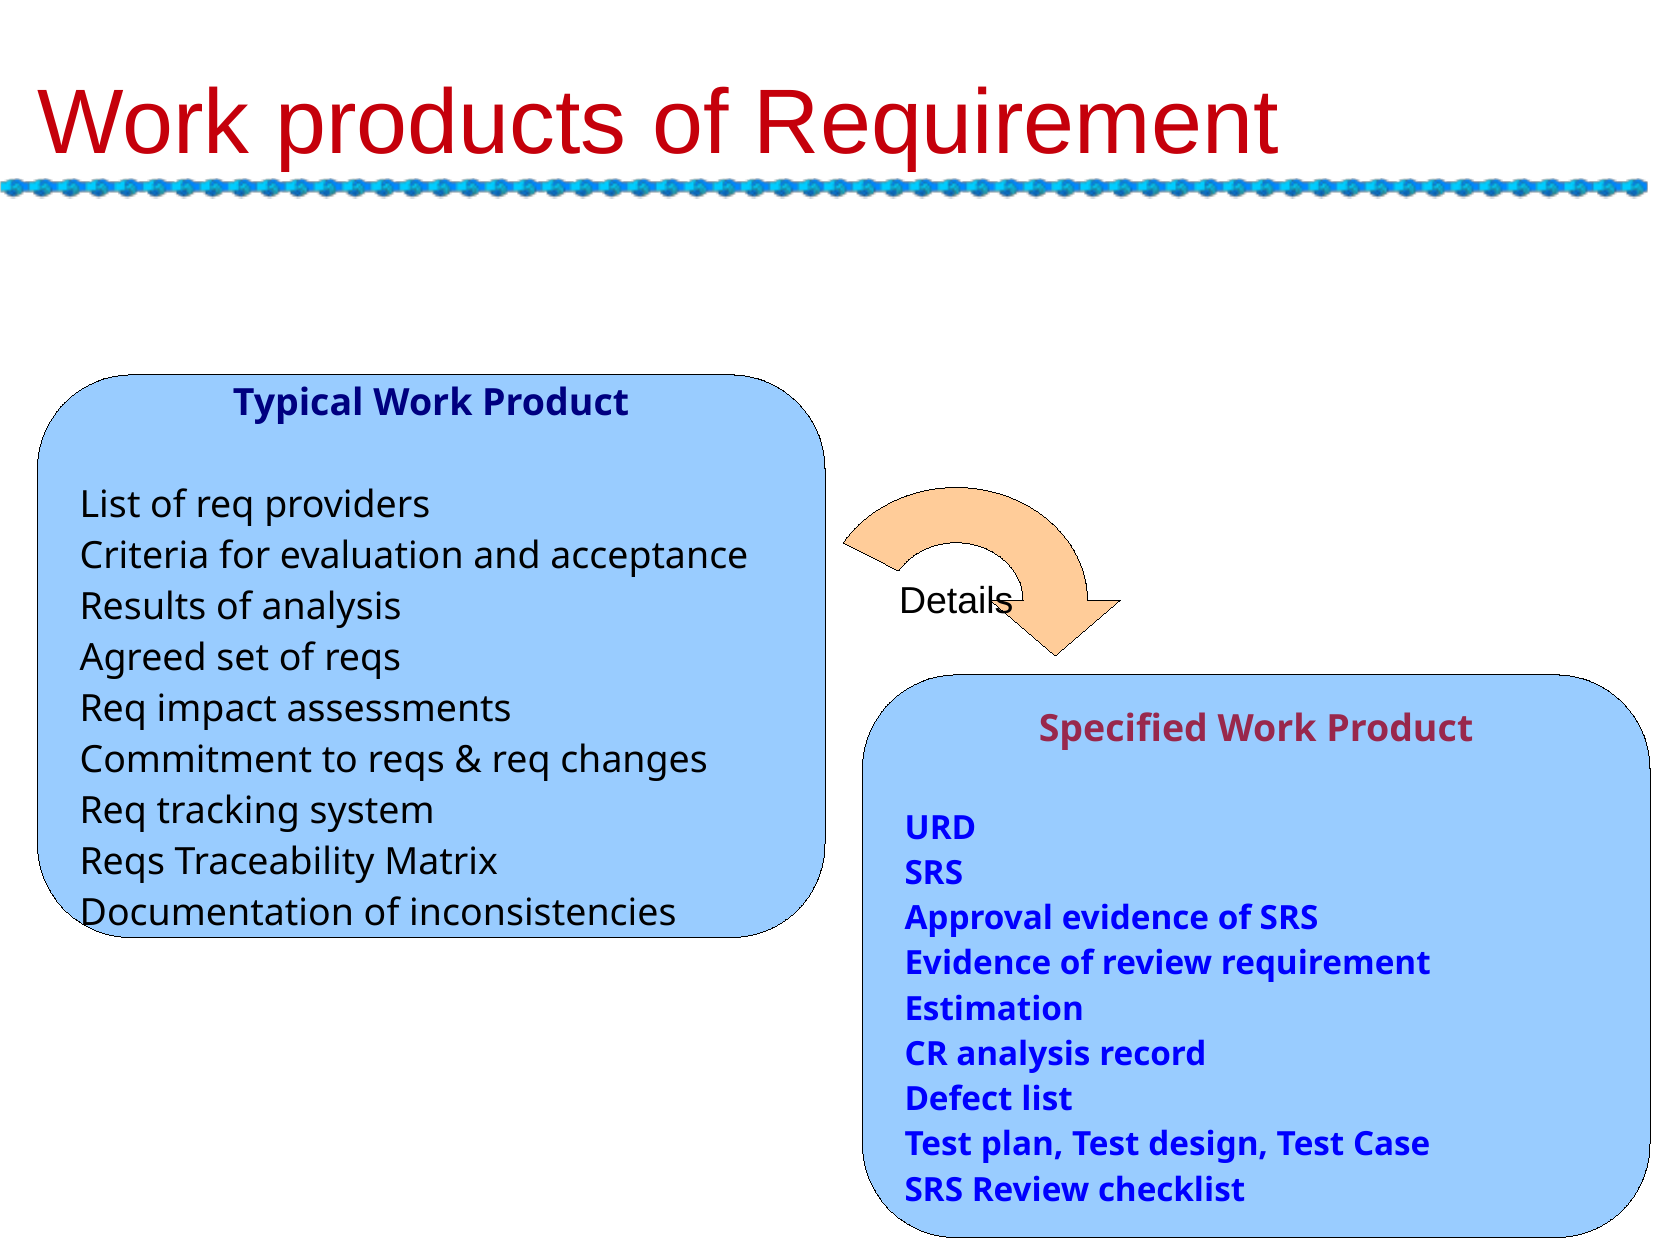

# Work products of Requirement
Typical Work Product
List of req providers
Criteria for evaluation and acceptance
Results of analysis
Agreed set of reqs
Req impact assessments
Commitment to reqs & req changes
Req tracking system
Reqs Traceability Matrix
Documentation of inconsistencies
Details
Specified Work Product
URD
SRS
Approval evidence of SRS
Evidence of review requirement
Estimation
CR analysis record
Defect list
Test plan, Test design, Test Case
SRS Review checklist